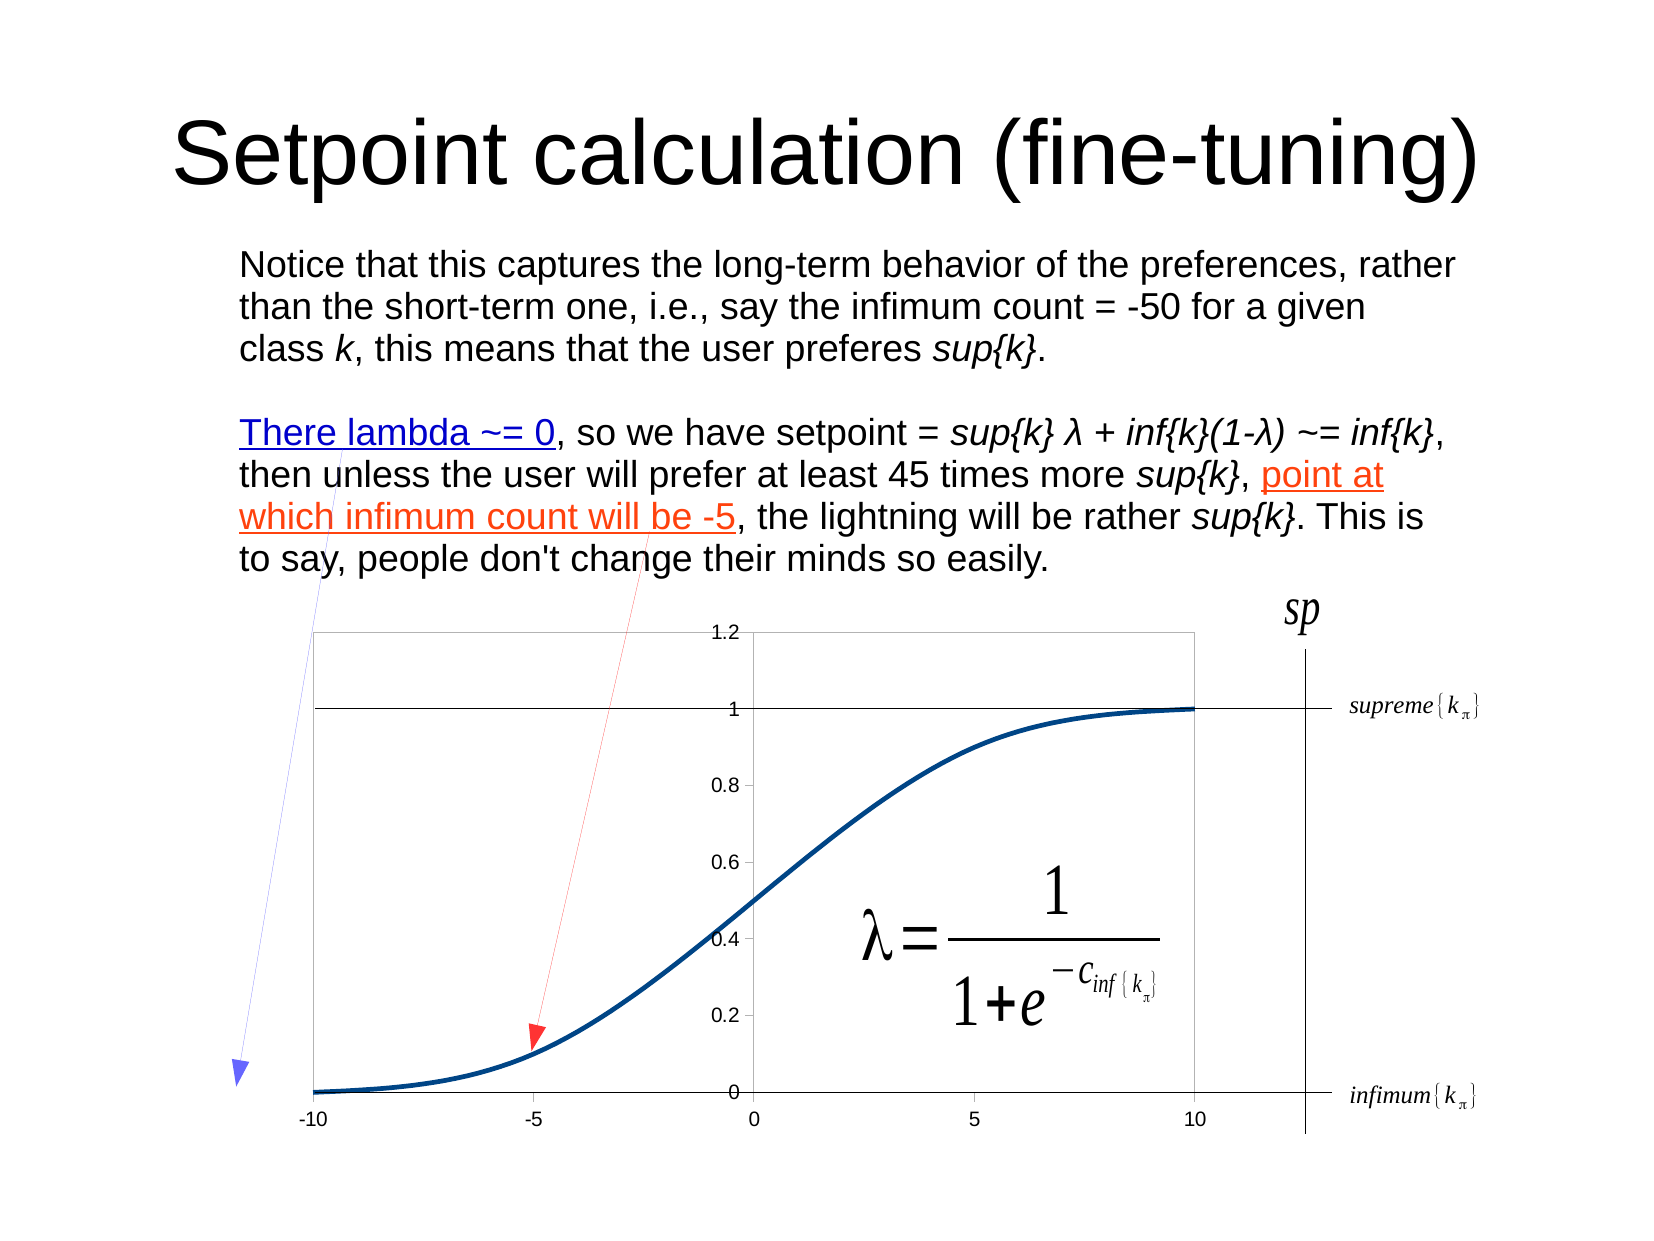

# Setpoint calculation (fine-tuning)
Notice that this captures the long-term behavior of the preferences, rather than the short-term one, i.e., say the infimum count = -50 for a given class k, this means that the user preferes sup{k}.
There lambda ~= 0, so we have setpoint = sup{k} λ + inf{k}(1-λ) ~= inf{k}, then unless the user will prefer at least 45 times more sup{k}, point at which infimum count will be -5, the lightning will be rather sup{k}. This is to say, people don't change their minds so easily.
### Chart
| Category | Columna 1 |
|---|---|
| -10 | 0.0 |
| -5 | 0.1 |
| 0 | 0.5 |
| 5 | 0.9 |
| 10 | 1.0 |